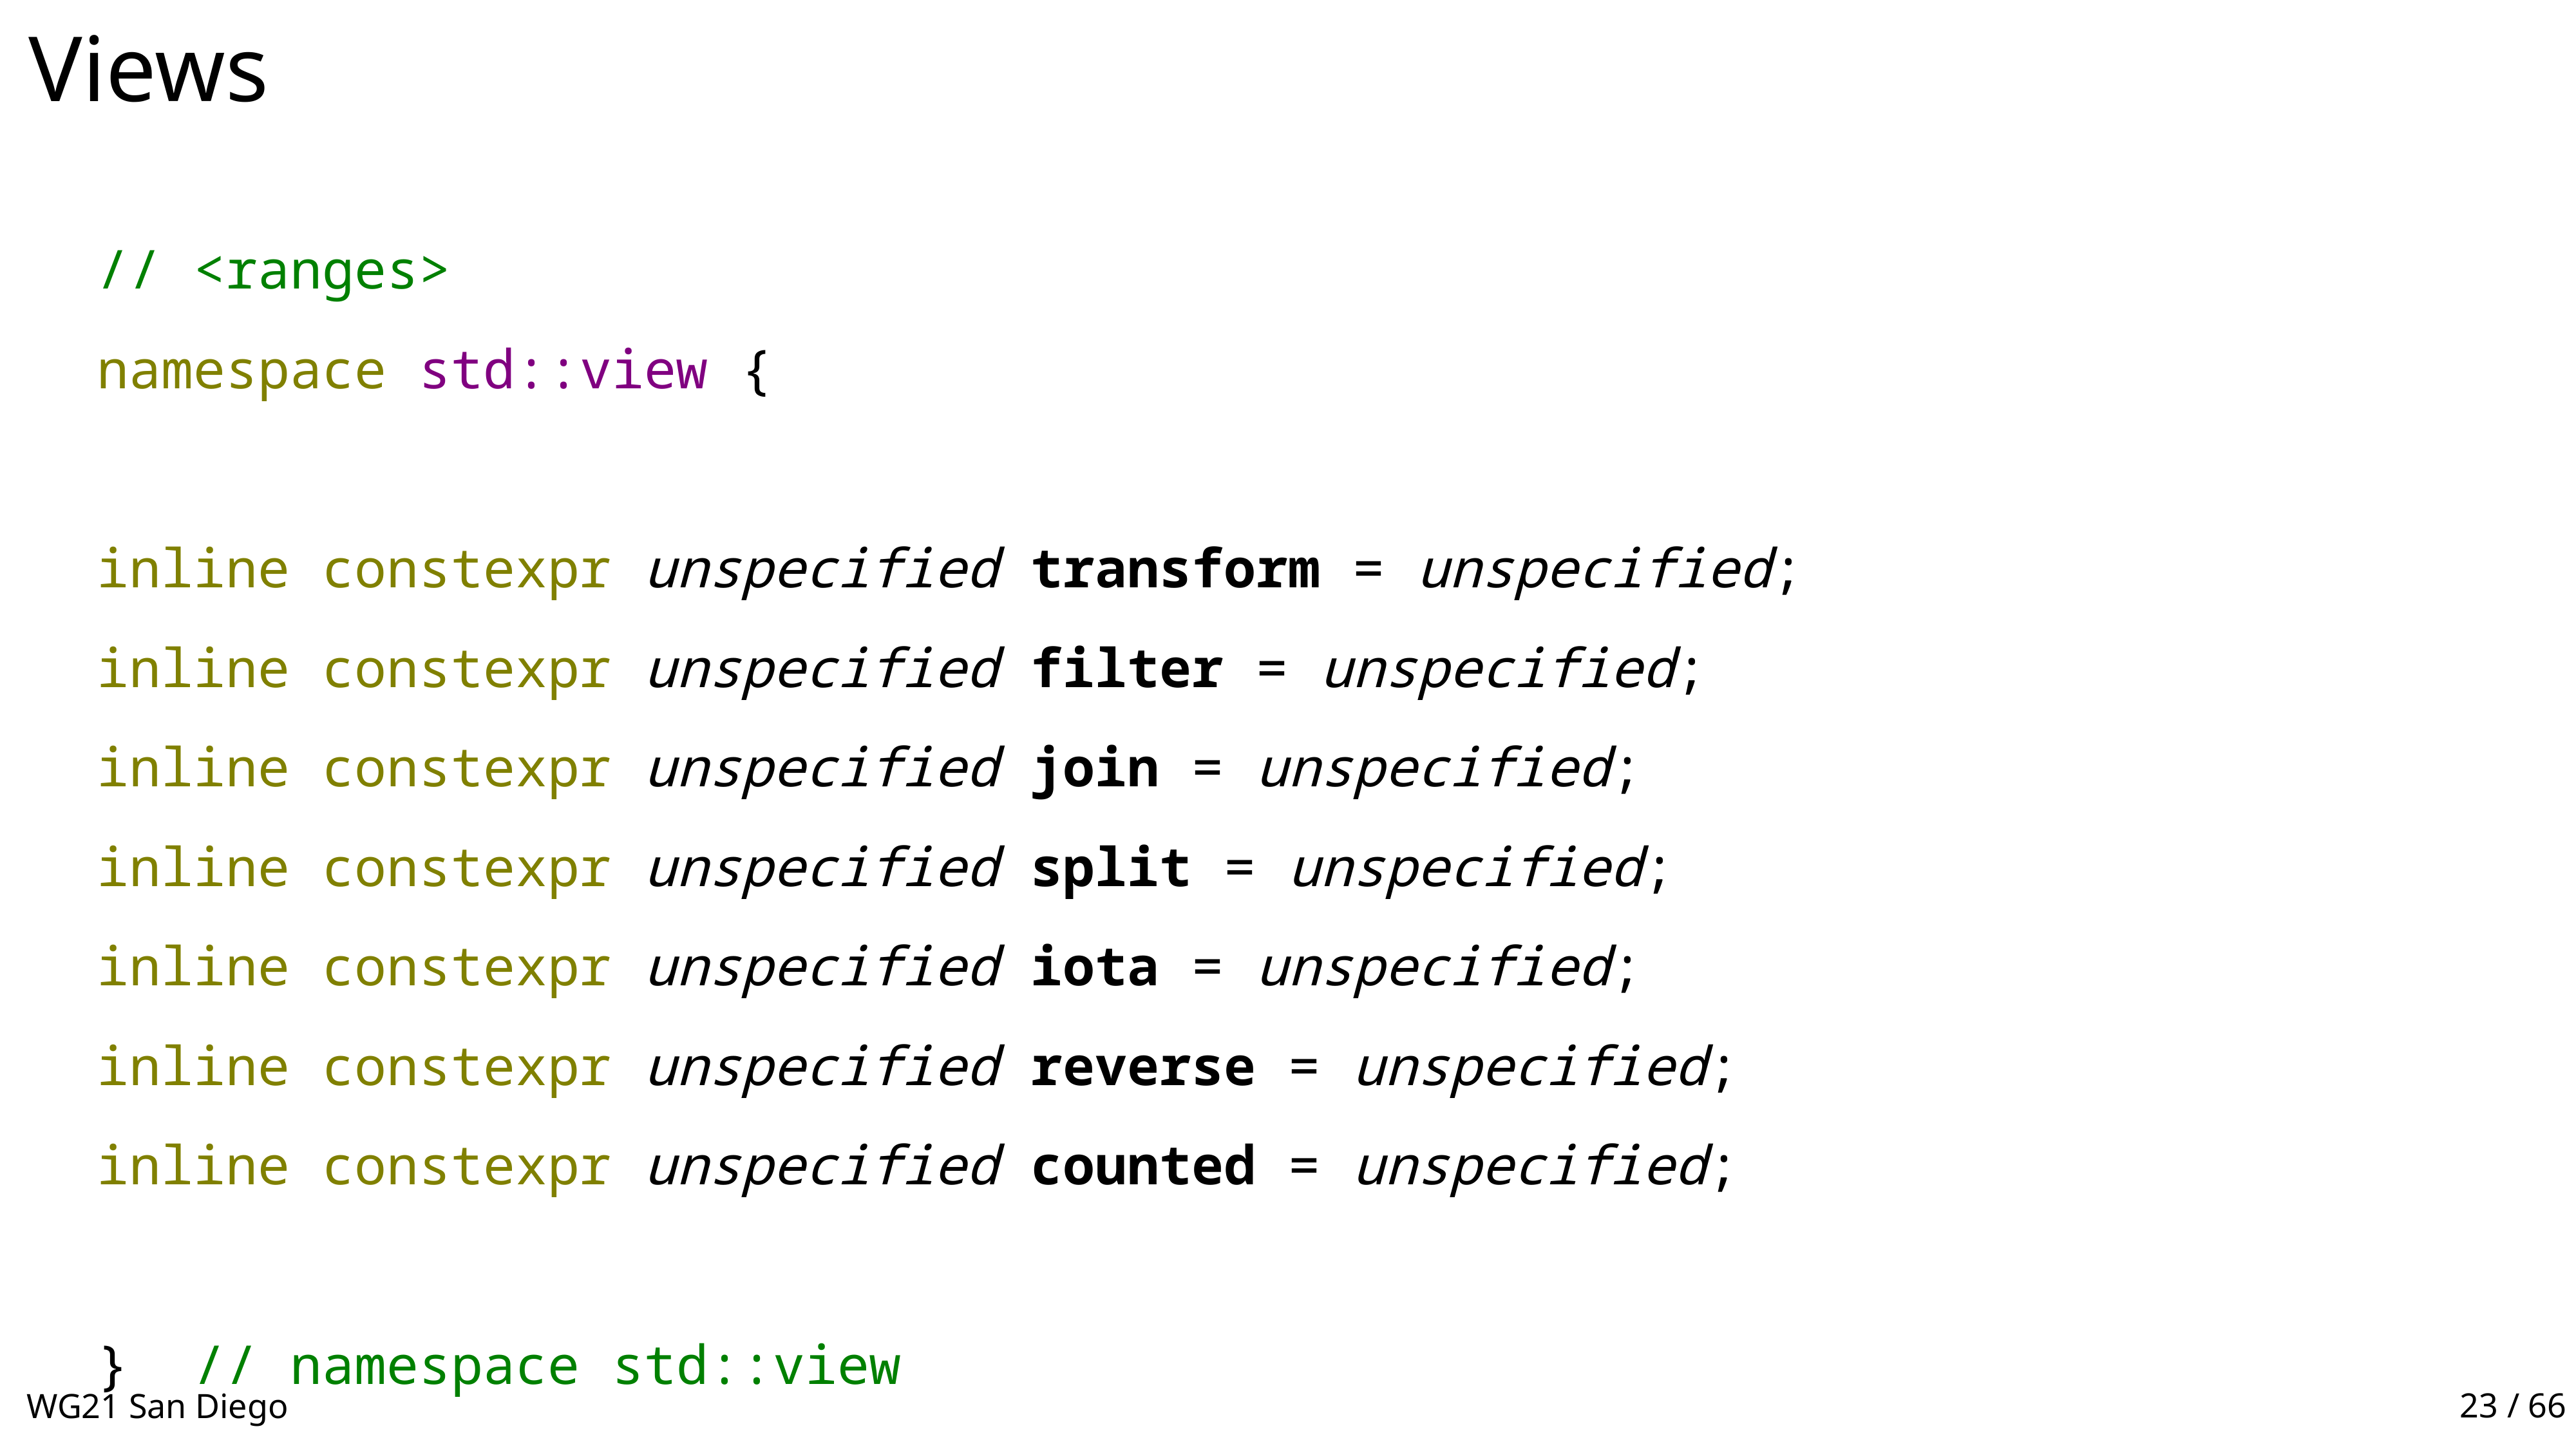

# Views
// <ranges>
namespace std::view {
inline constexpr unspecified transform = unspecified;
inline constexpr unspecified filter = unspecified;
inline constexpr unspecified join = unspecified;
inline constexpr unspecified split = unspecified;
inline constexpr unspecified iota = unspecified;
inline constexpr unspecified reverse = unspecified;
inline constexpr unspecified counted = unspecified;
} // namespace std::view
WG21 San Diego